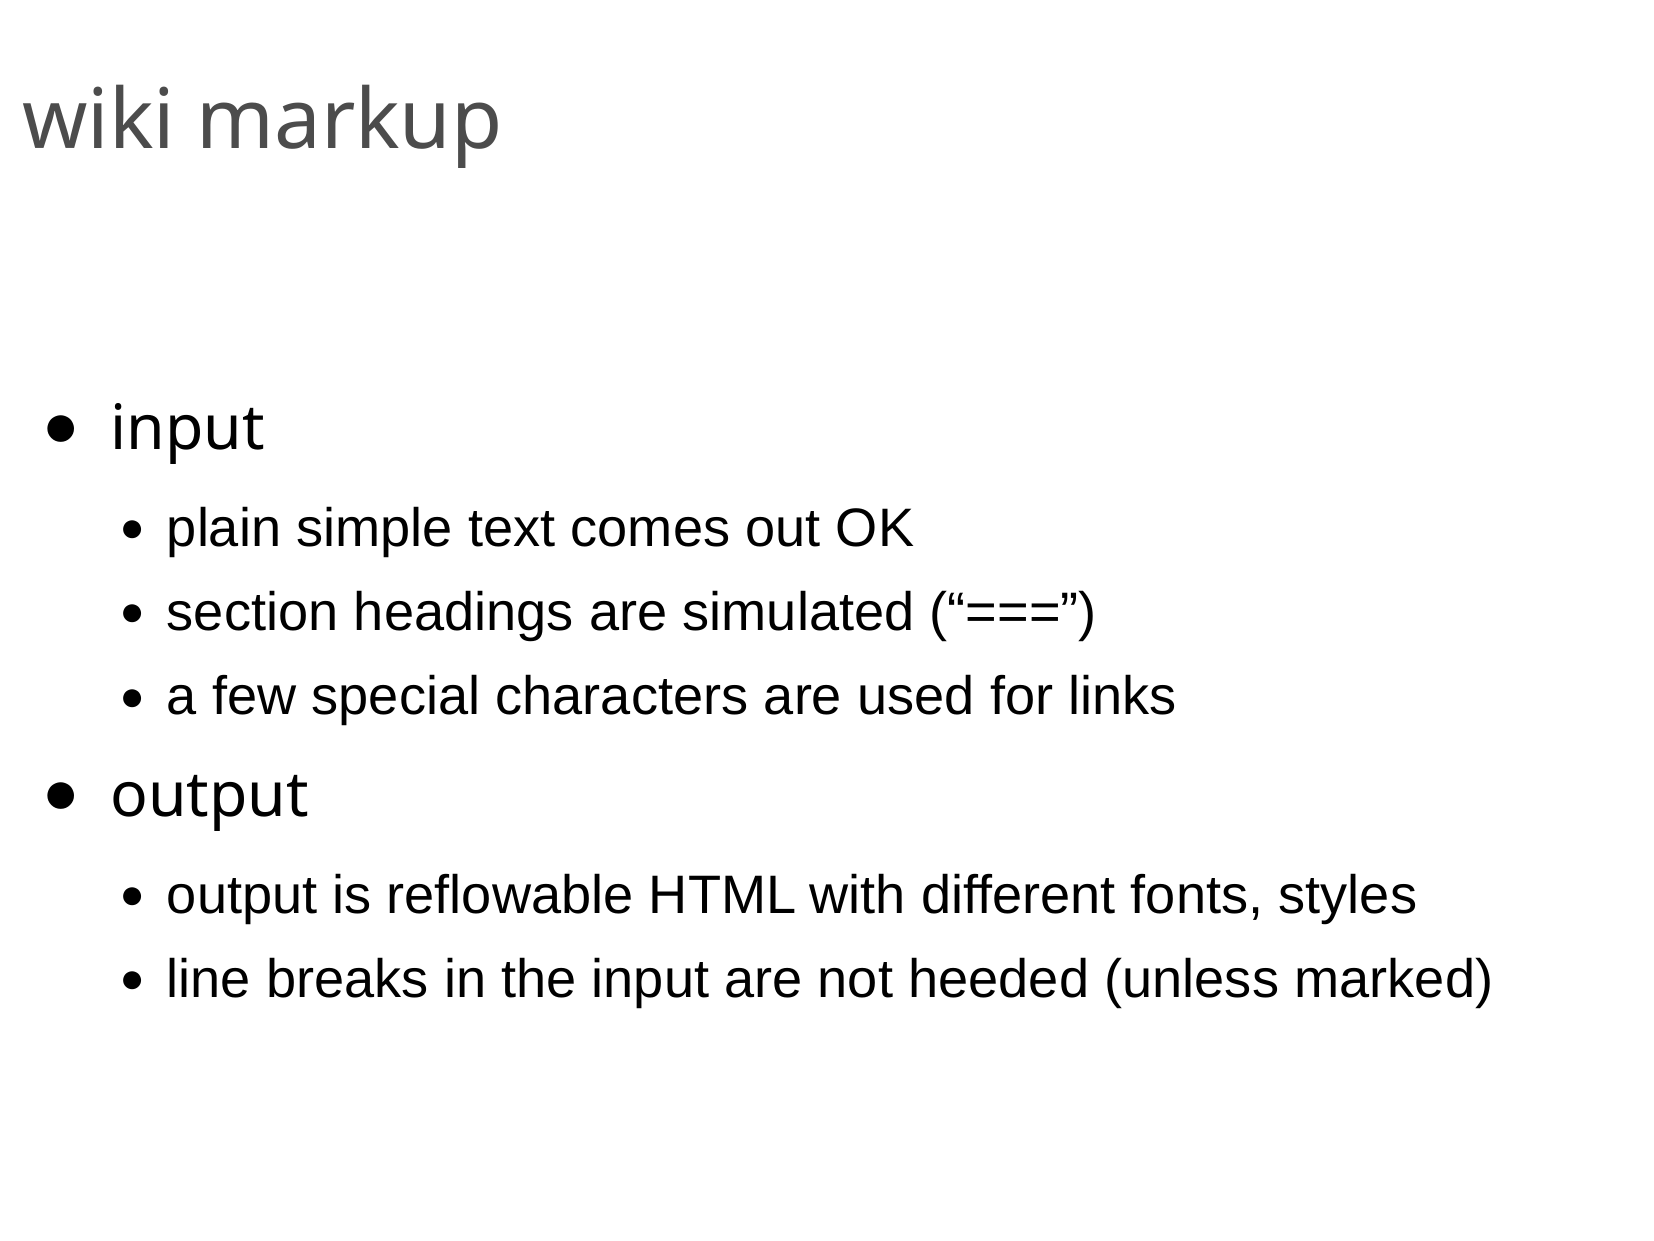

# wiki markup
input
plain simple text comes out OK
section headings are simulated (“===”)
a few special characters are used for links
output
output is reflowable HTML with different fonts, styles
line breaks in the input are not heeded (unless marked)